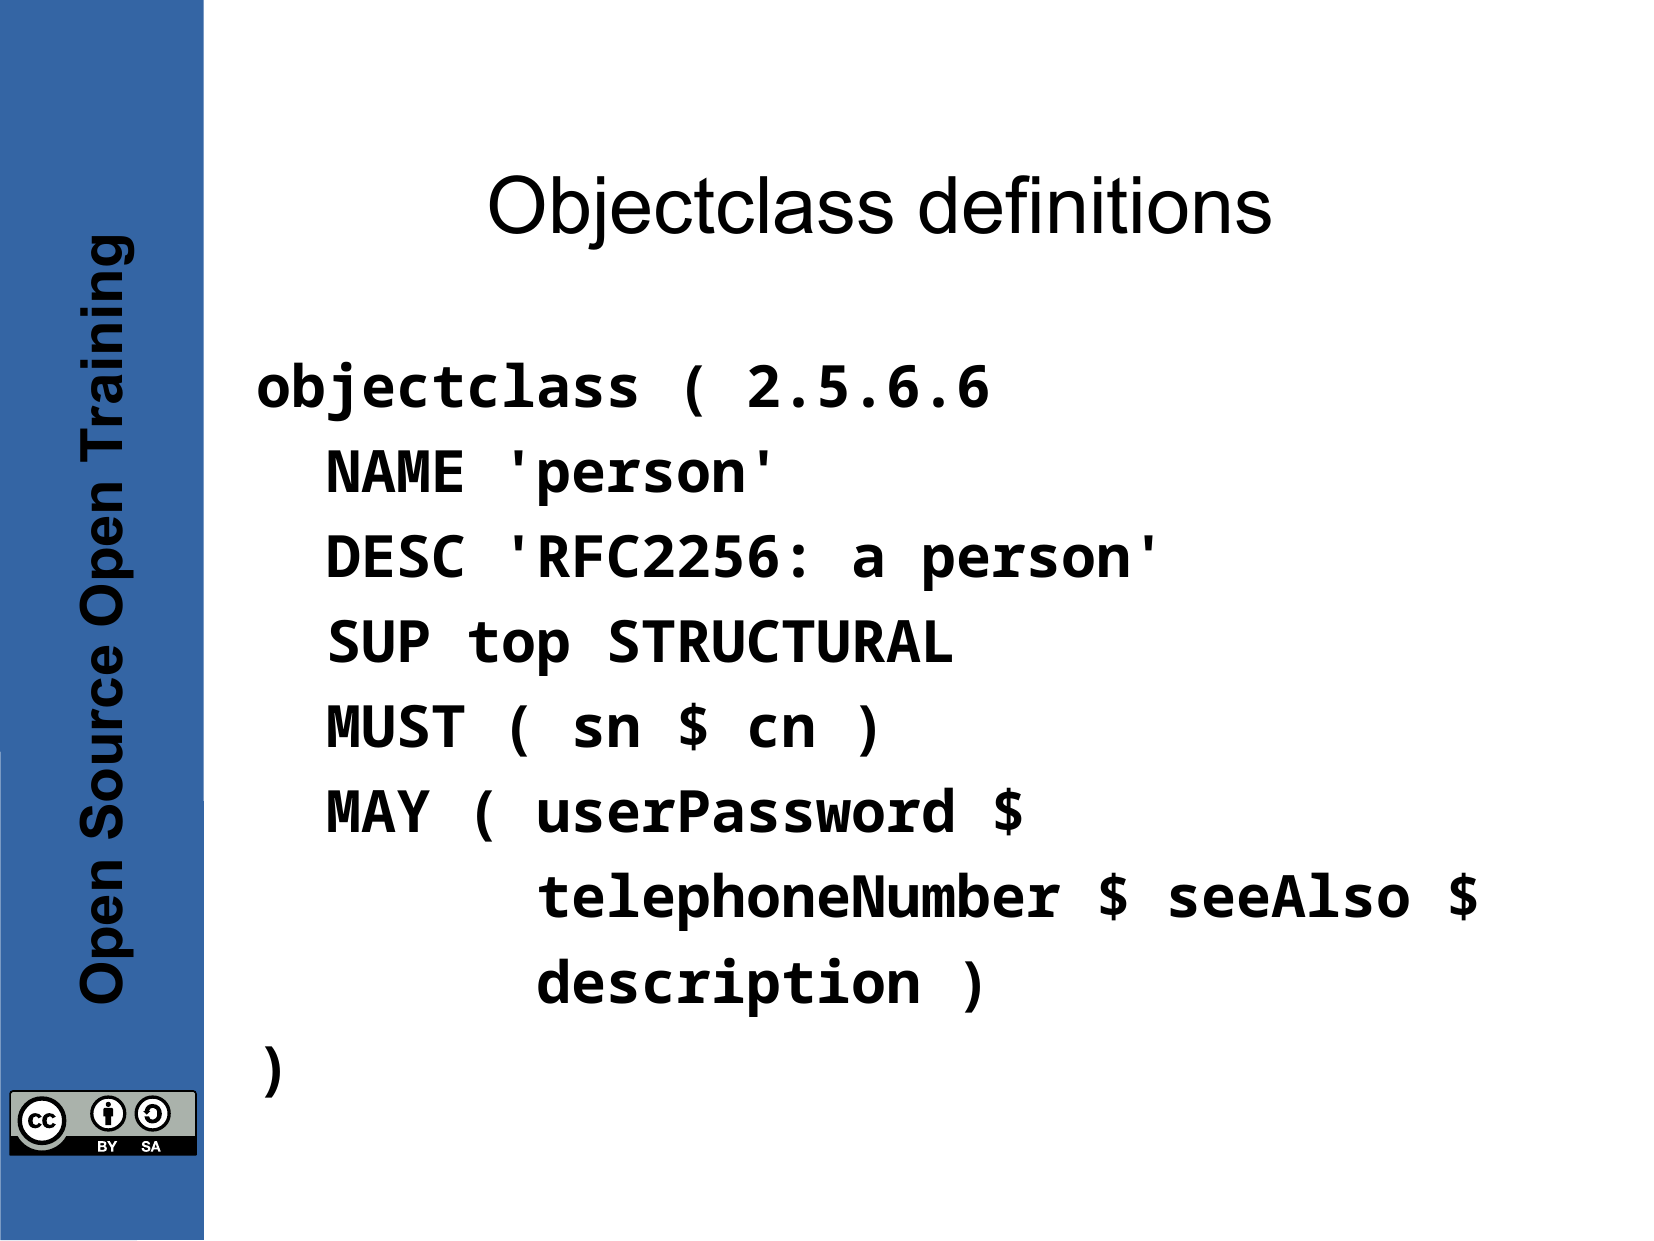

# Objectclass definitions
objectclass ( 2.5.6.6
 NAME 'person'
 DESC 'RFC2256: a person'
 SUP top STRUCTURAL
 MUST ( sn $ cn )
 MAY ( userPassword $
 telephoneNumber $ seeAlso $
 description )
)